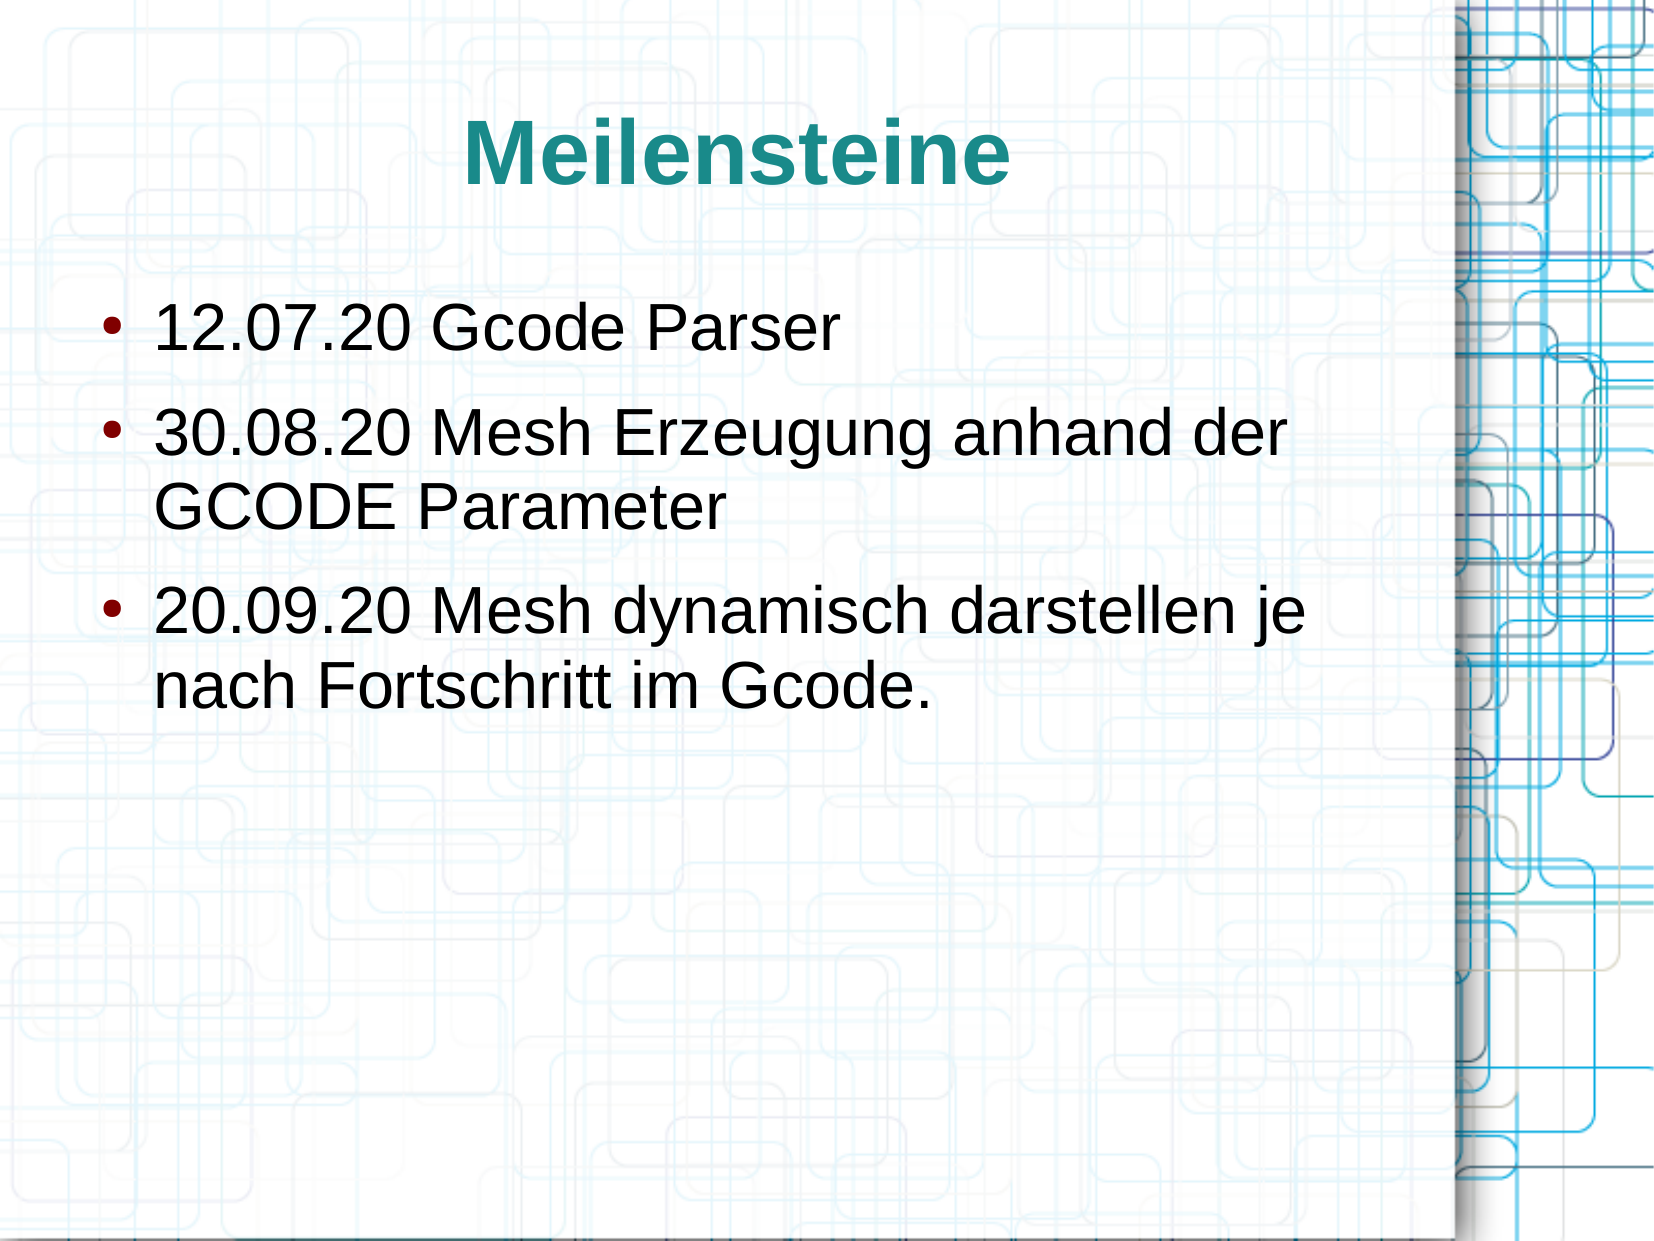

# Meilensteine
12.07.20 Gcode Parser
30.08.20 Mesh Erzeugung anhand der GCODE Parameter
20.09.20 Mesh dynamisch darstellen je nach Fortschritt im Gcode.